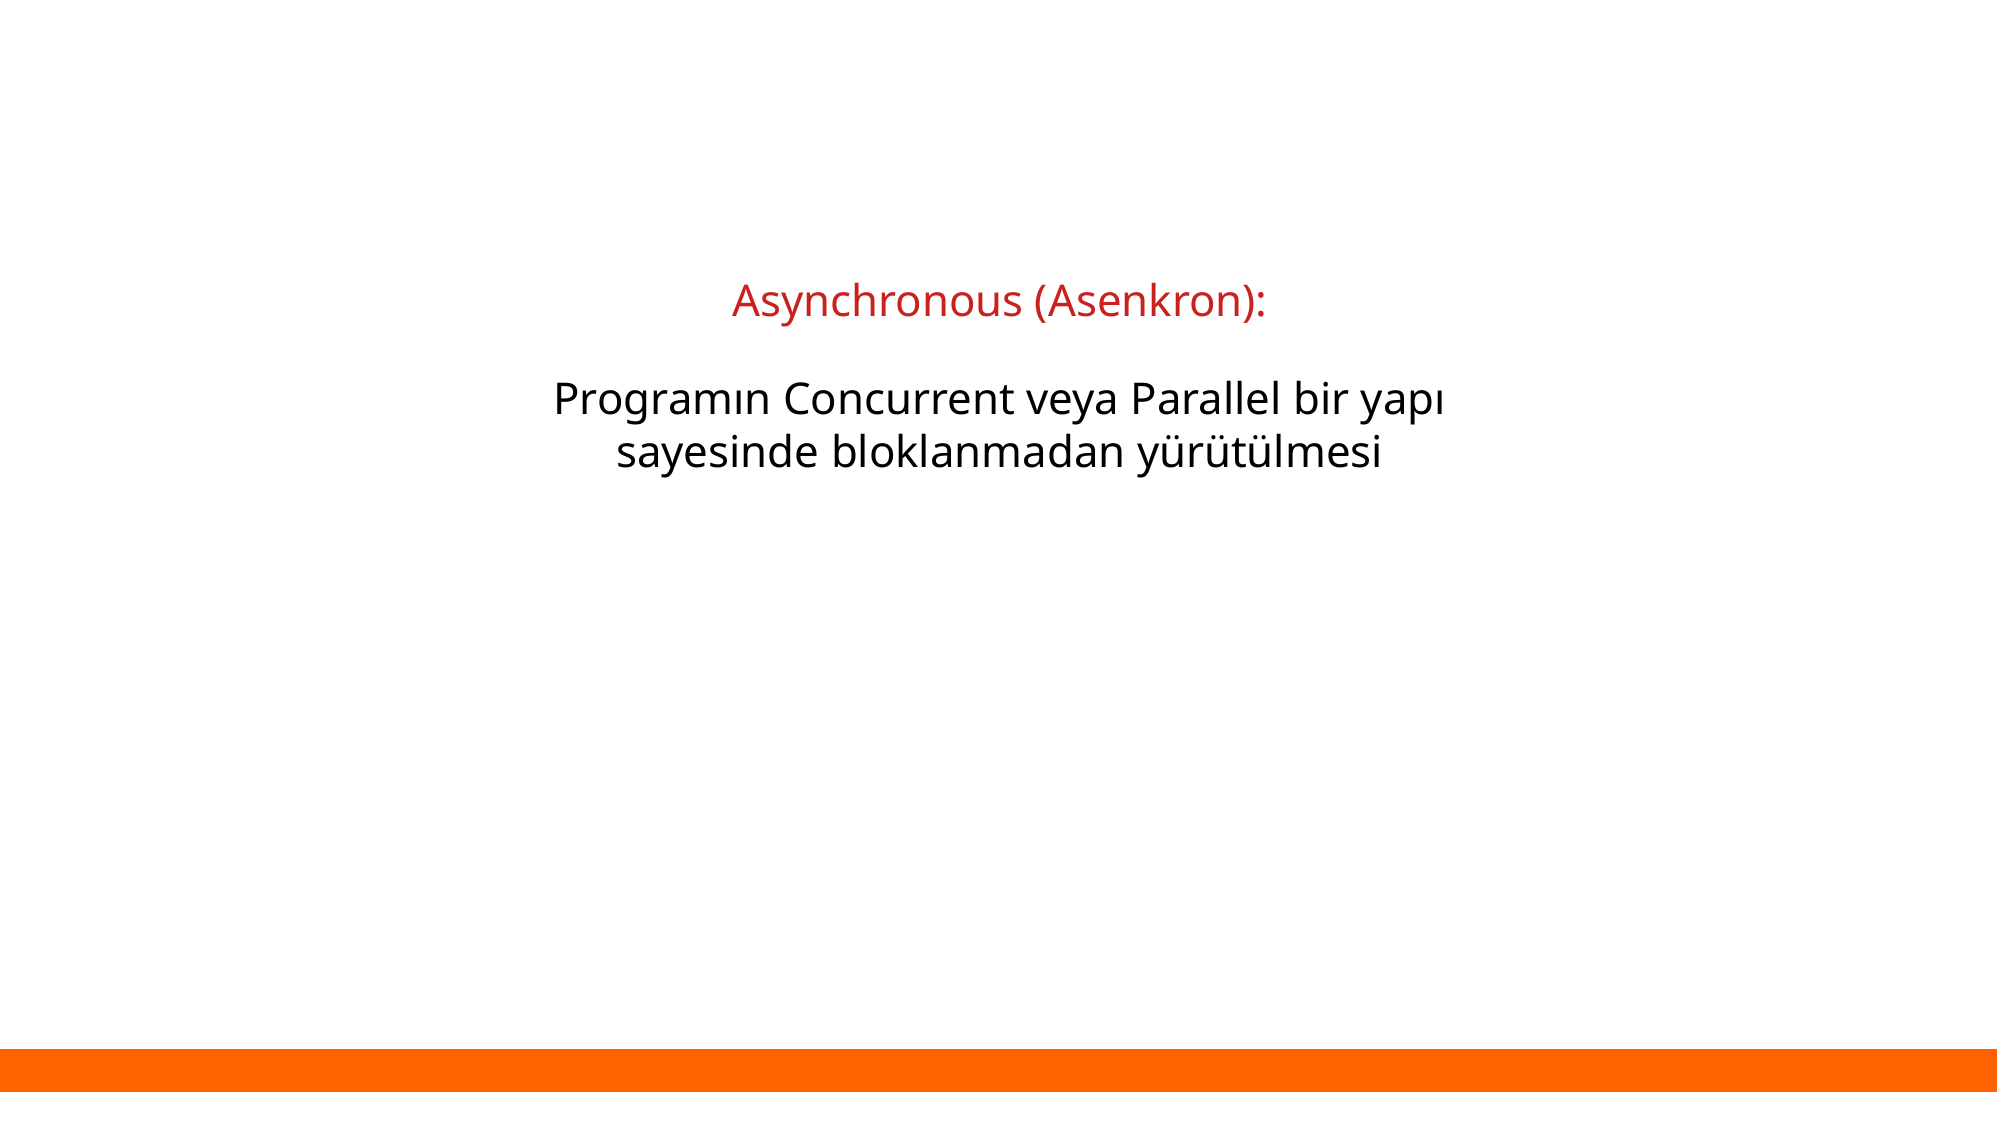

Asynchronous (Asenkron):
Programın Concurrent veya Parallel bir yapı sayesinde bloklanmadan yürütülmesi